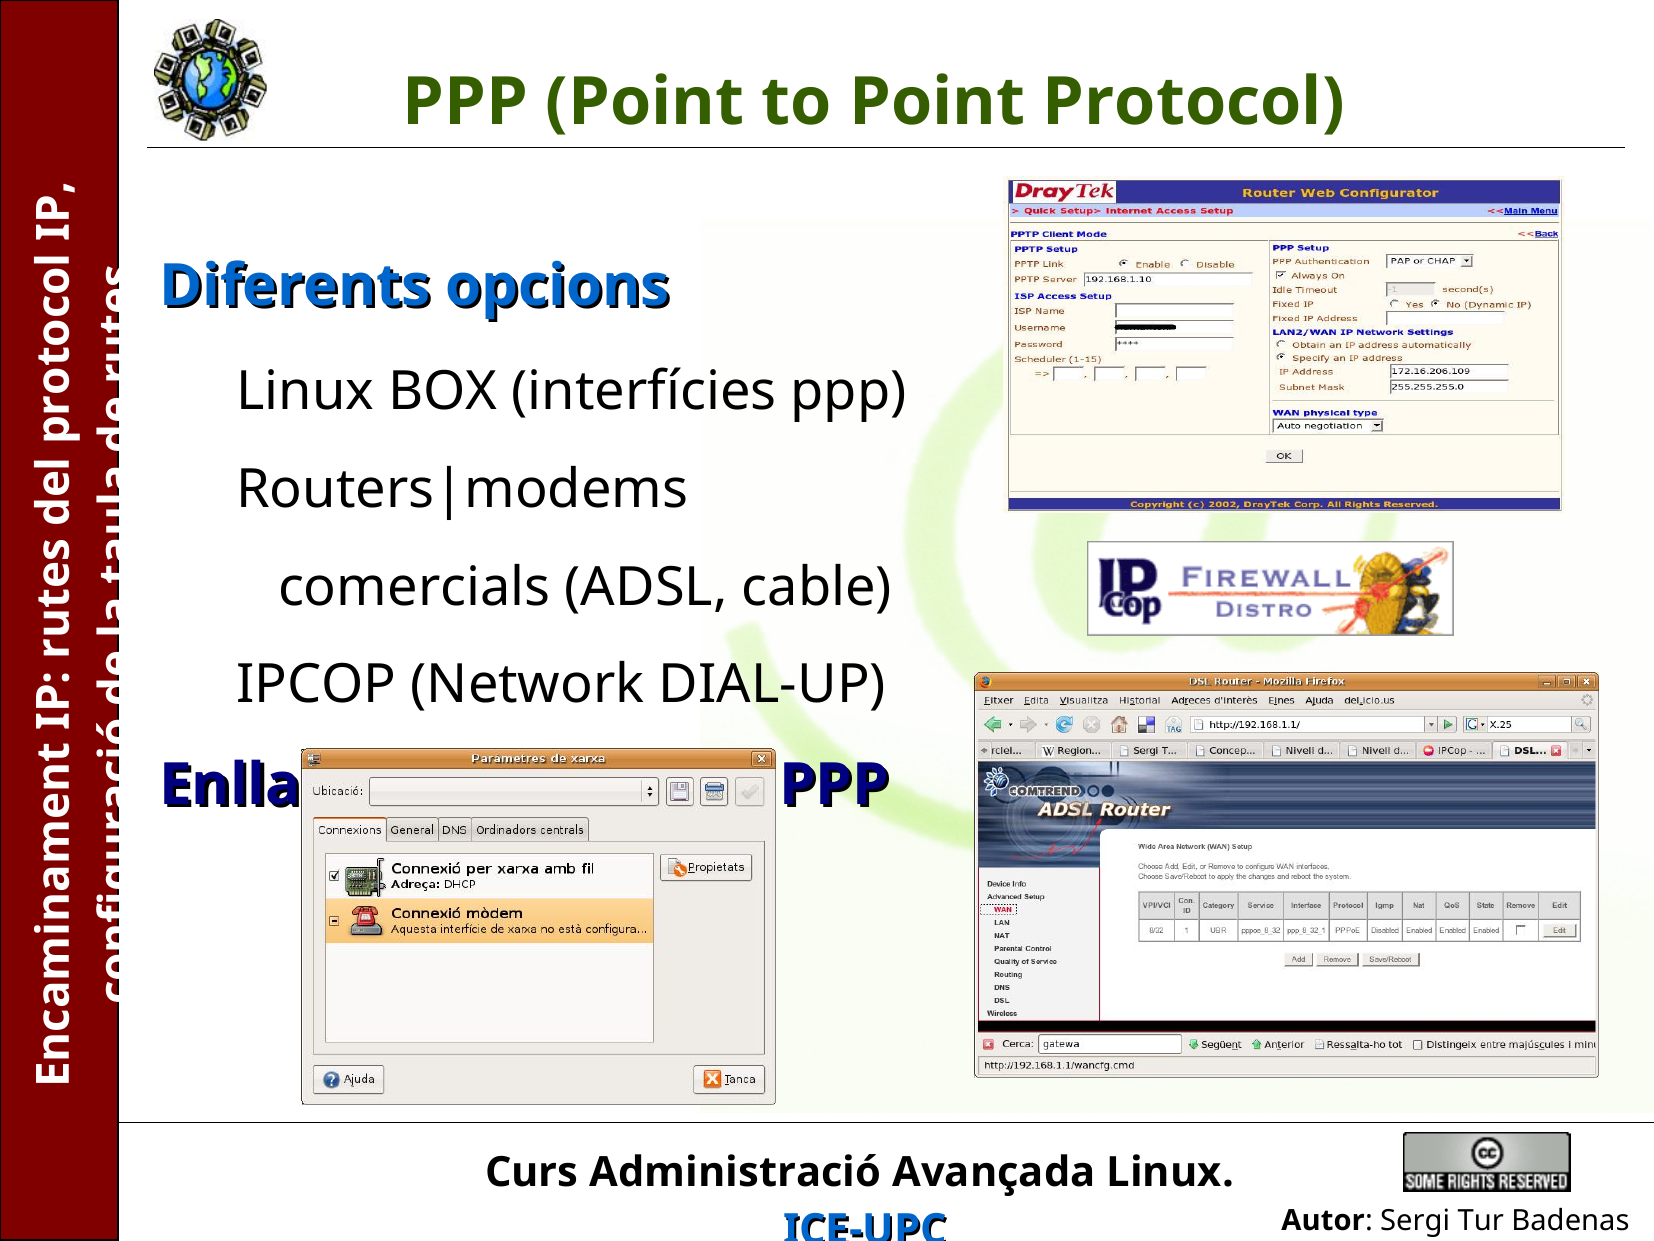

# PPP (Point to Point Protocol)
Diferents opcions
Linux BOX (interfícies ppp)
Routers|modems
 comercials (ADSL, cable)
IPCOP (Network DIAL-UP)
Enllaç a la wiki sobre PPP